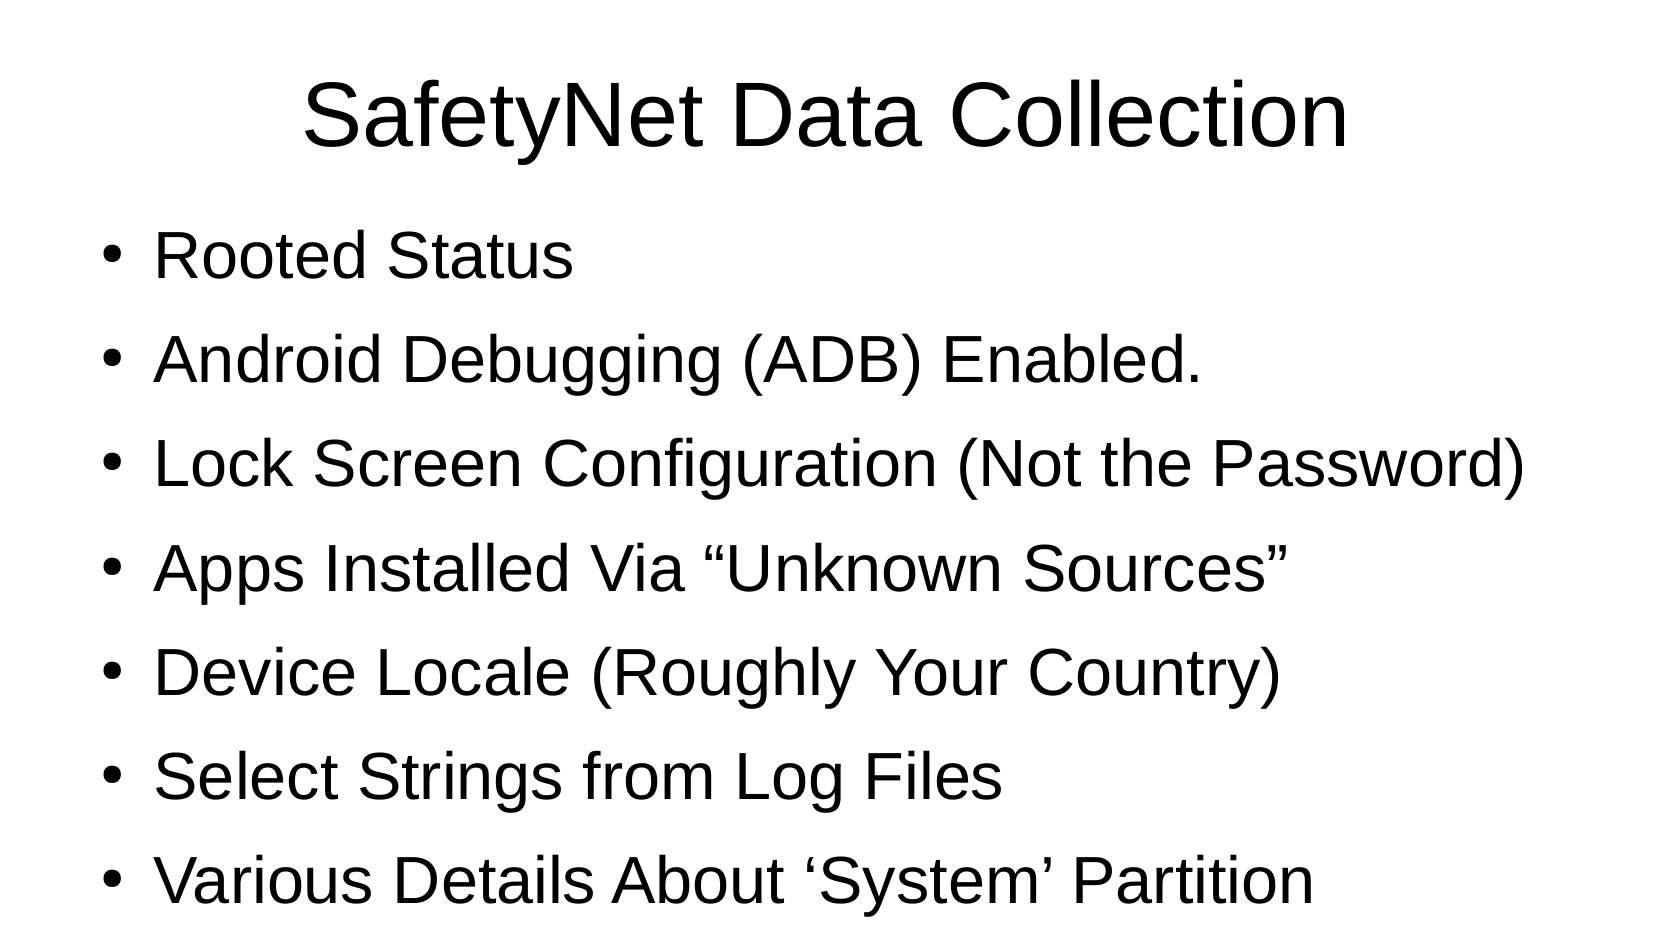

# SafetyNet Data Collection
Rooted Status
Android Debugging (ADB) Enabled.
Lock Screen Configuration (Not the Password)
Apps Installed Via “Unknown Sources”
Device Locale (Roughly Your Country)
Select Strings from Log Files
Various Details About ‘System’ Partition